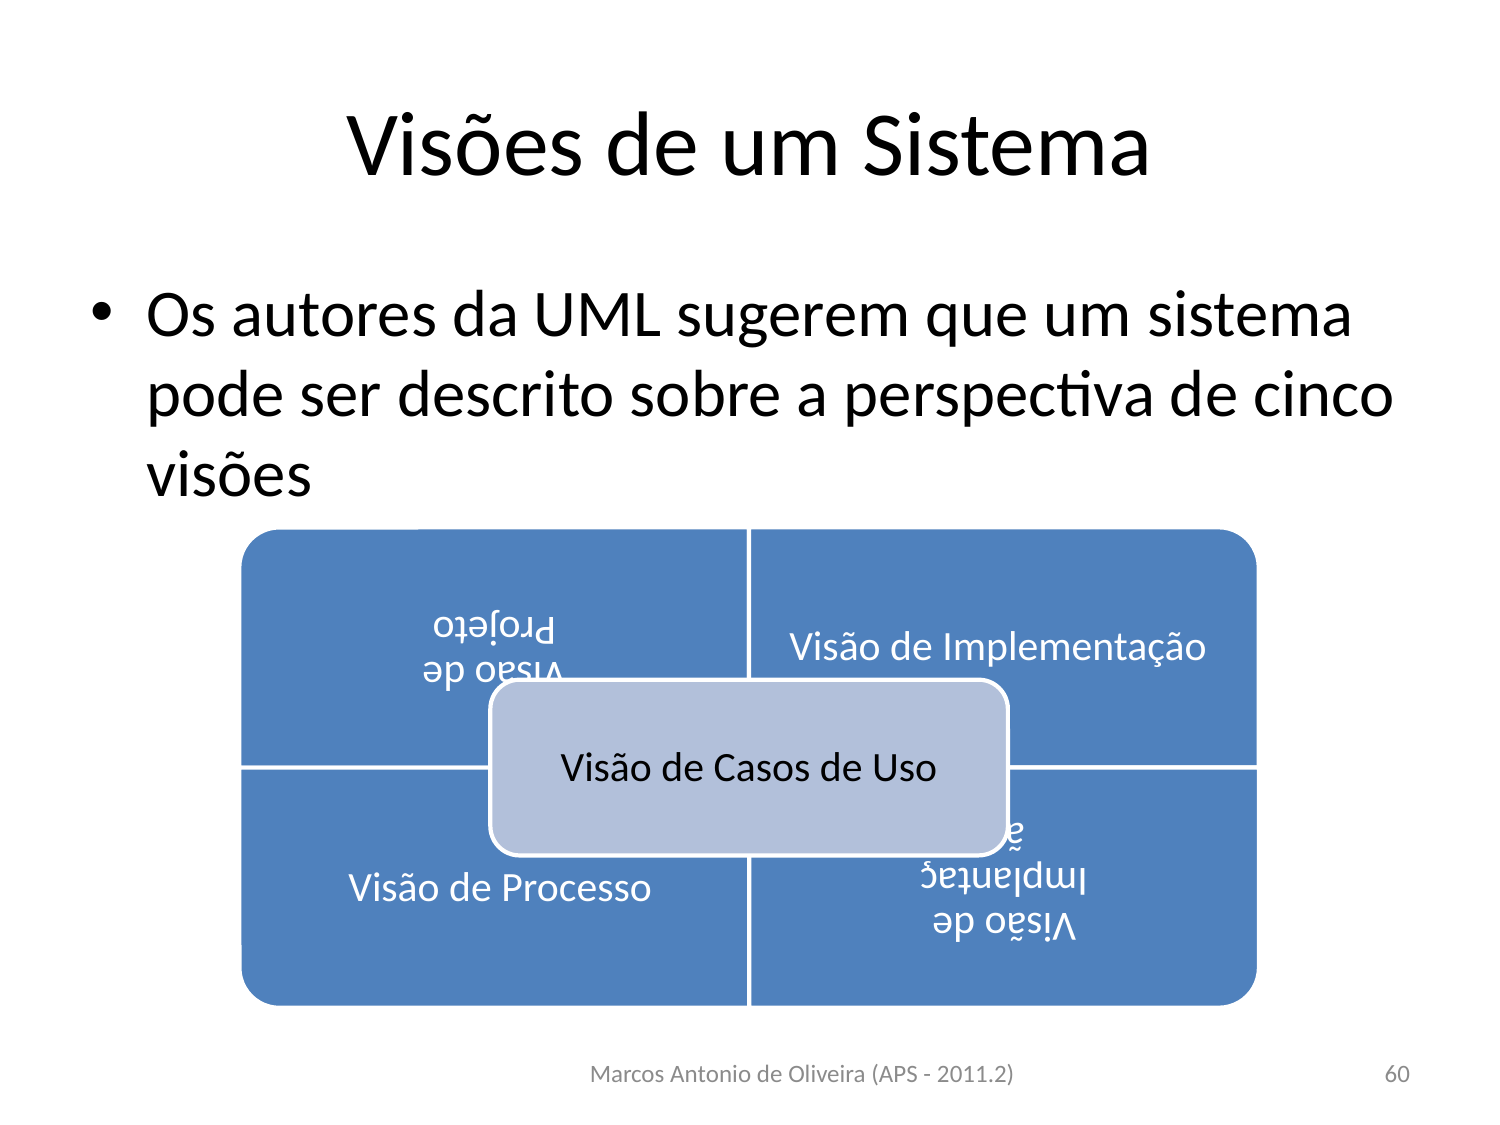

# Visões de um Sistema
Os autores da UML sugerem que um sistema pode ser descrito sobre a perspectiva de cinco visões
Visão de Projeto
Visão de Implementação
Visão de Implantação
Visão de Casos de Uso
Visão de Processo
Marcos Antonio de Oliveira (APS - 2011.2)